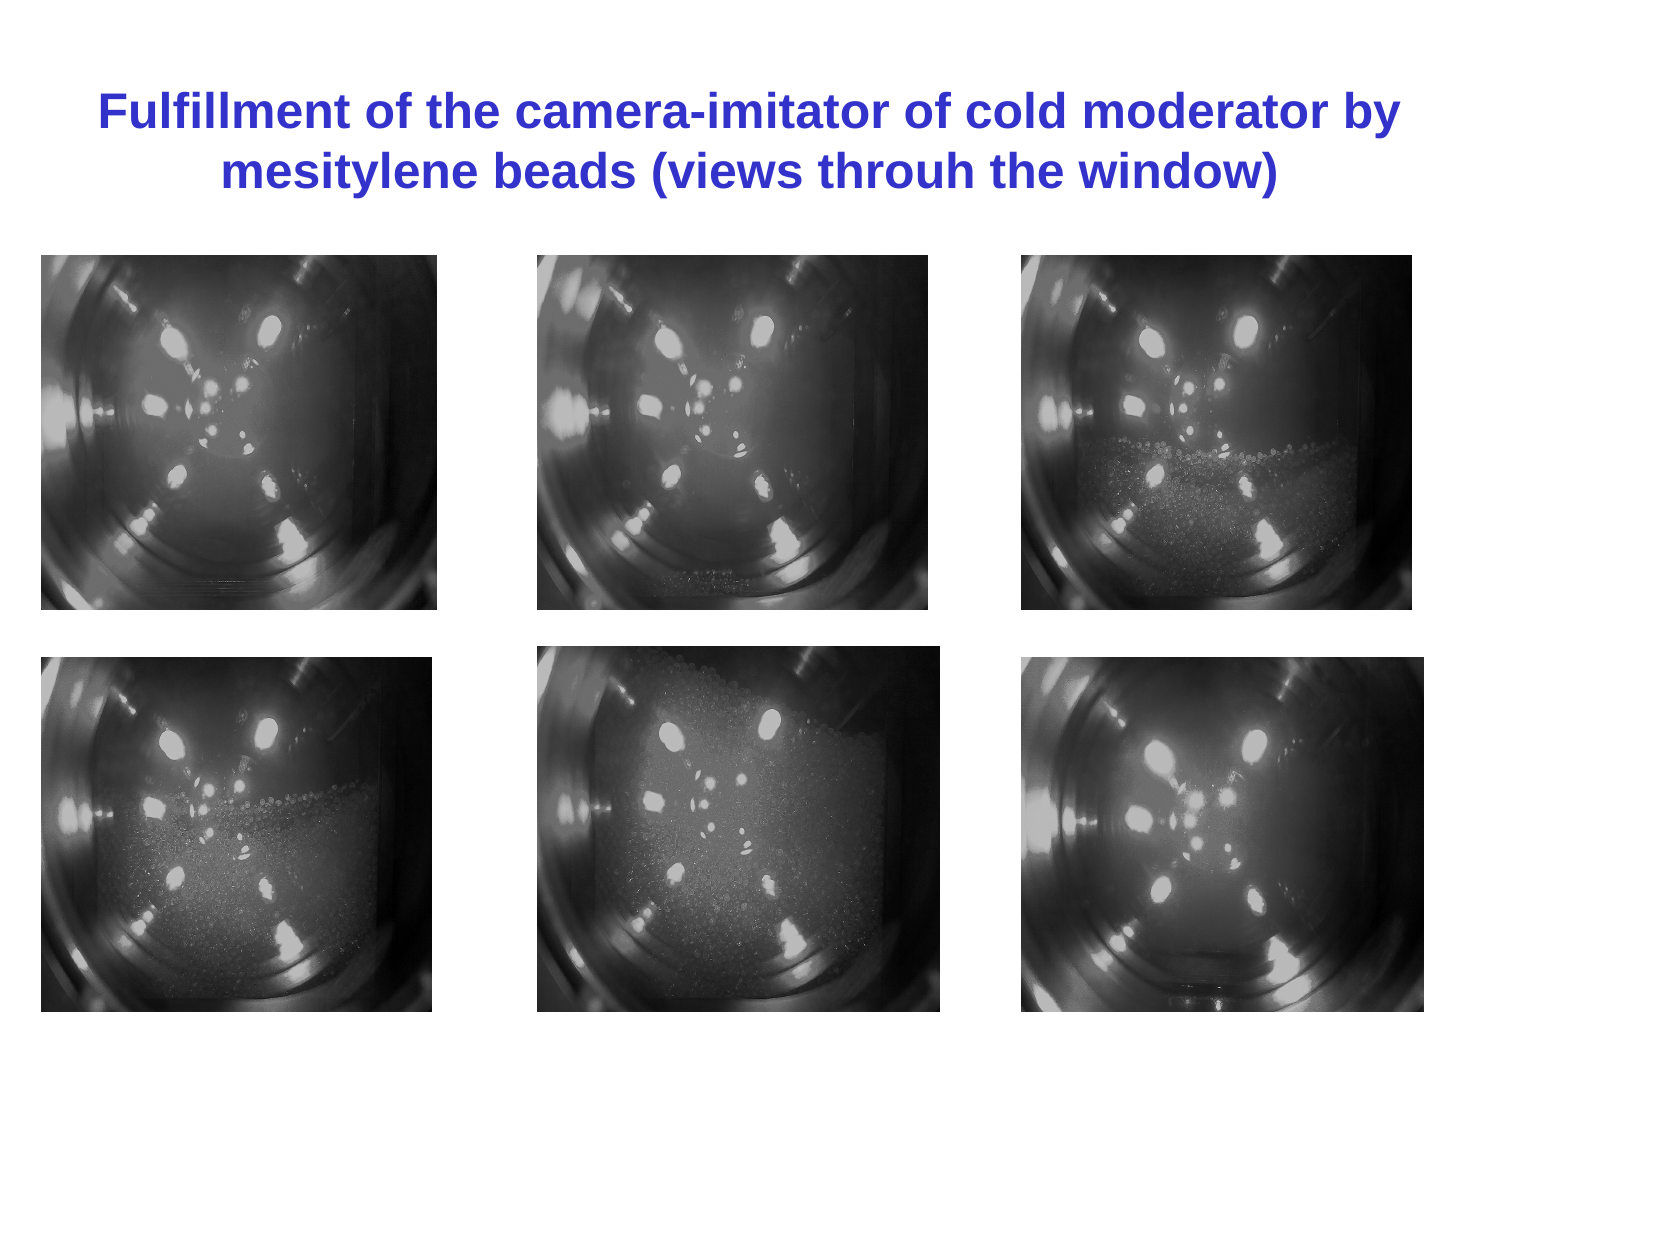

# Fulfillment of the camera-imitator of cold moderator by mesitylene beads (views throuh the window)